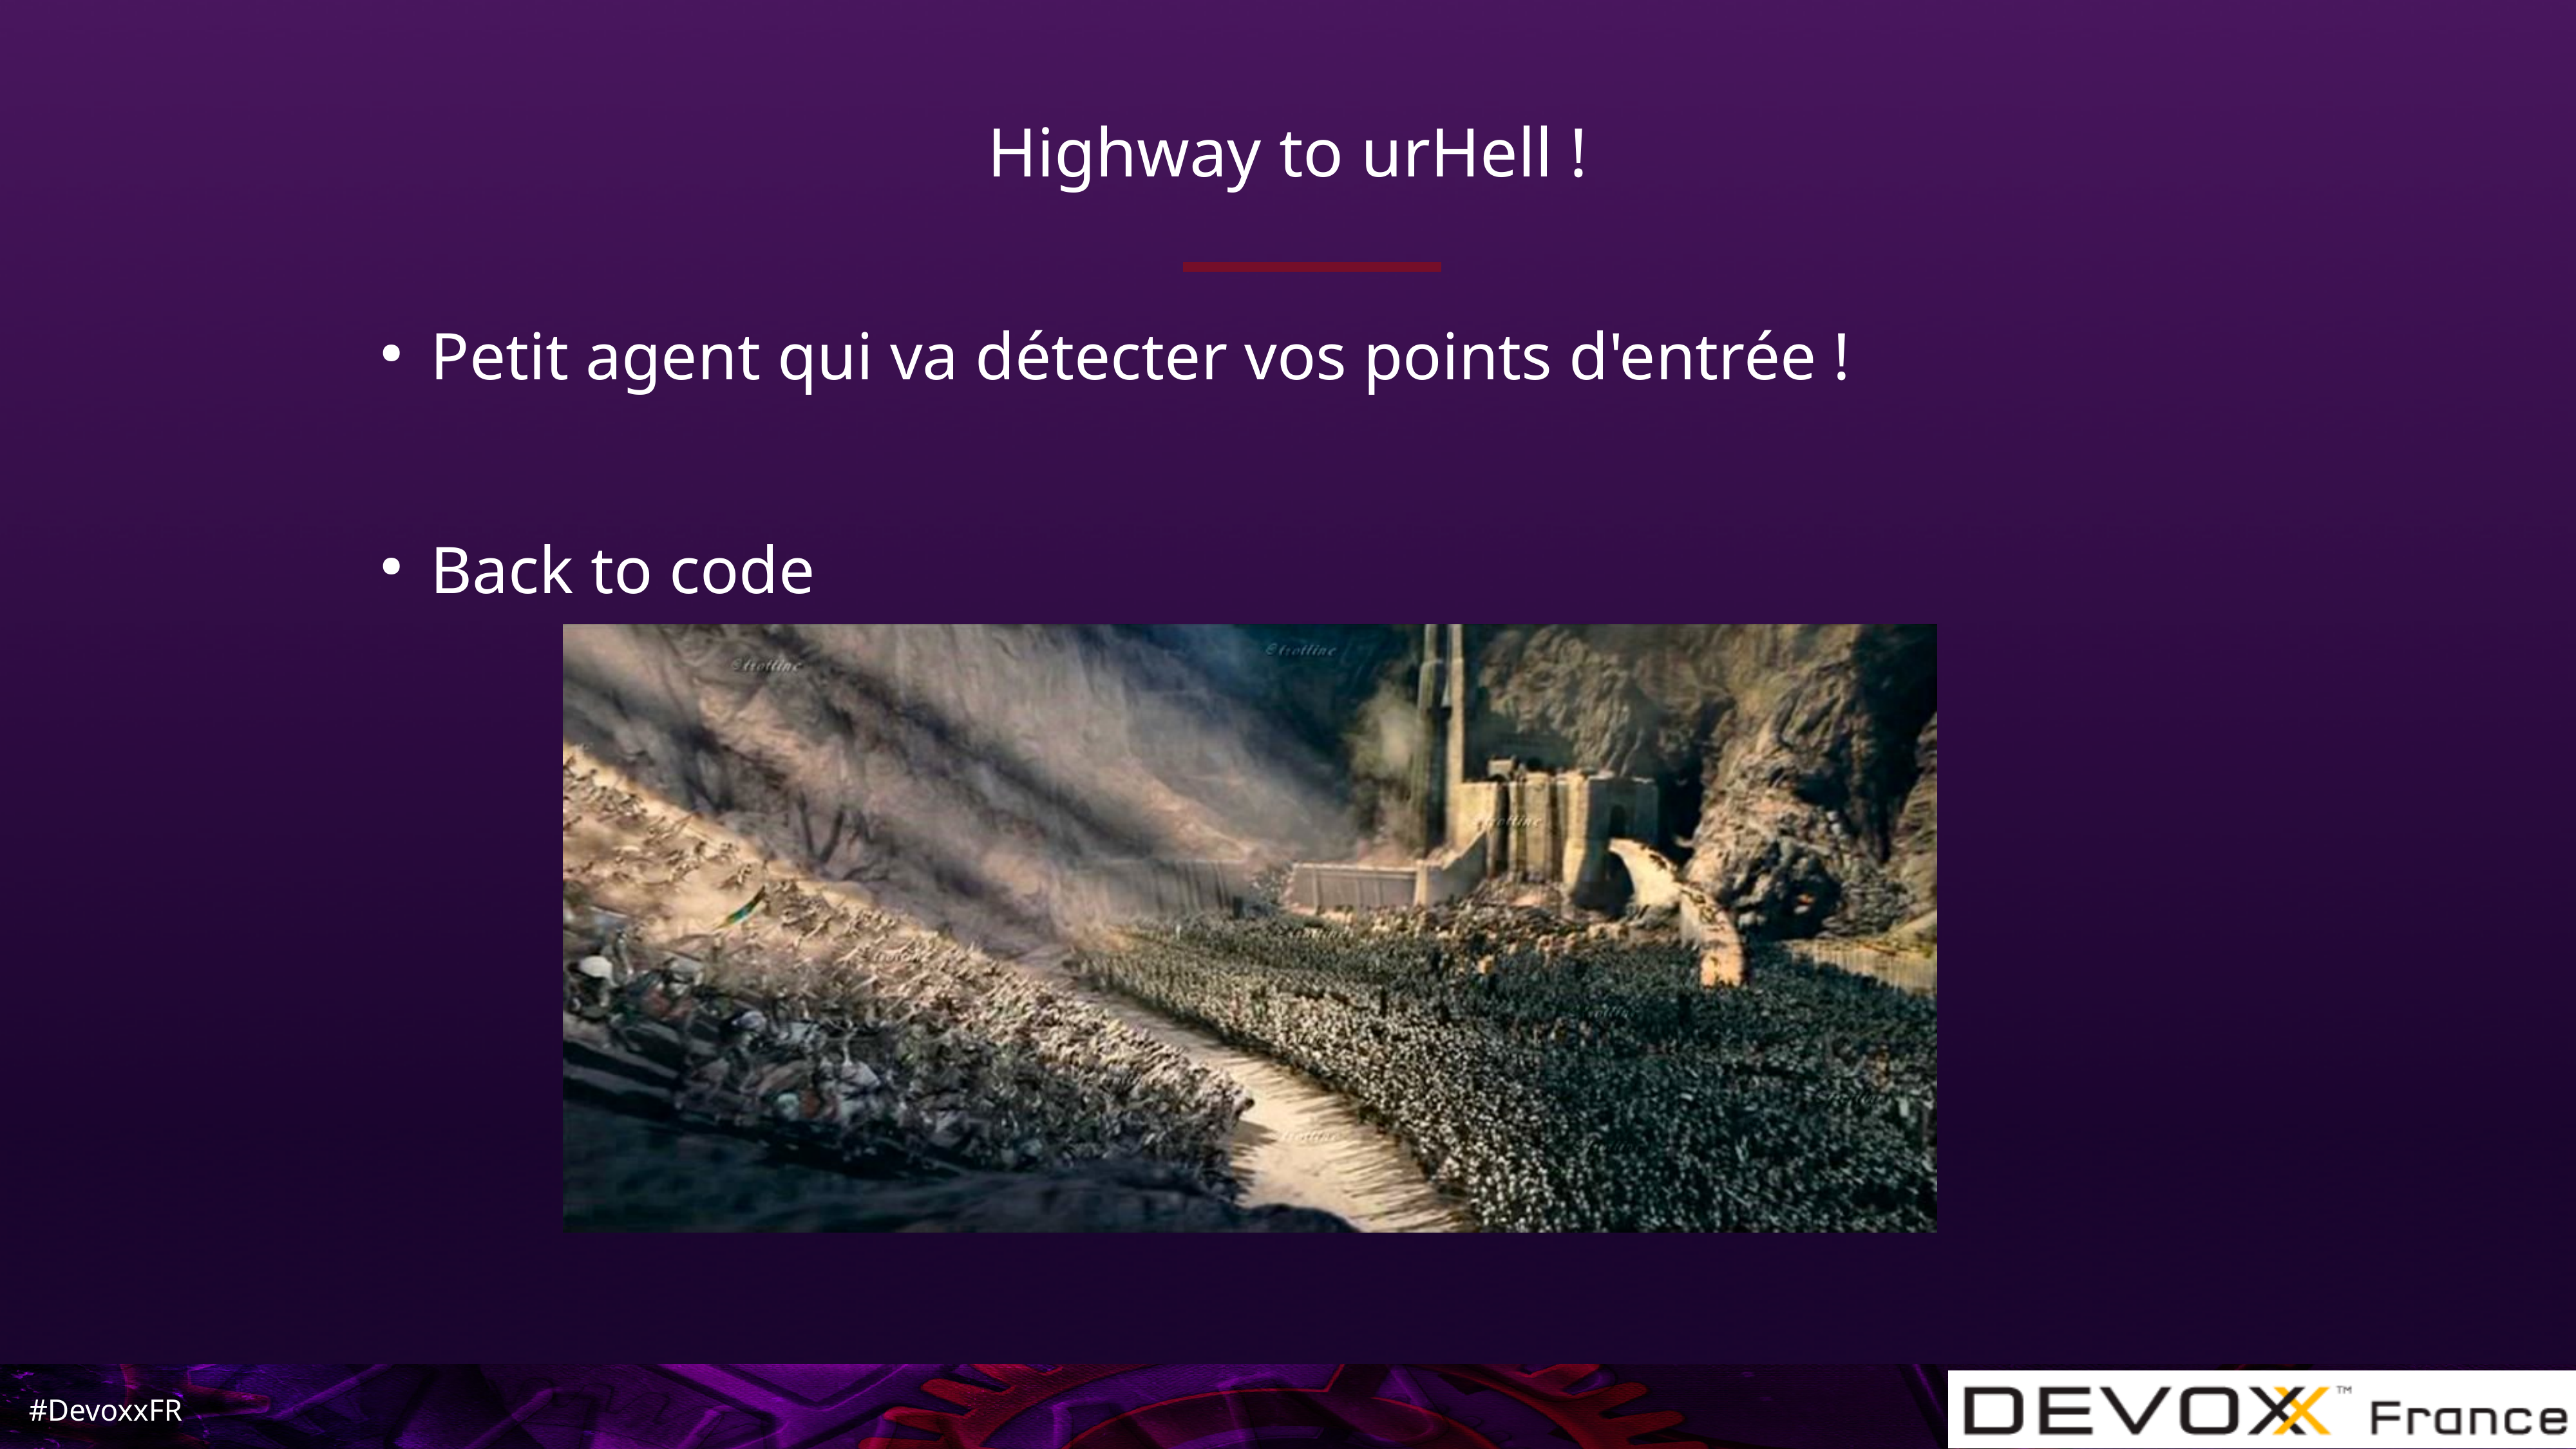

# Highway to urHell !
 Petit agent qui va détecter vos points d'entrée !
 Back to code